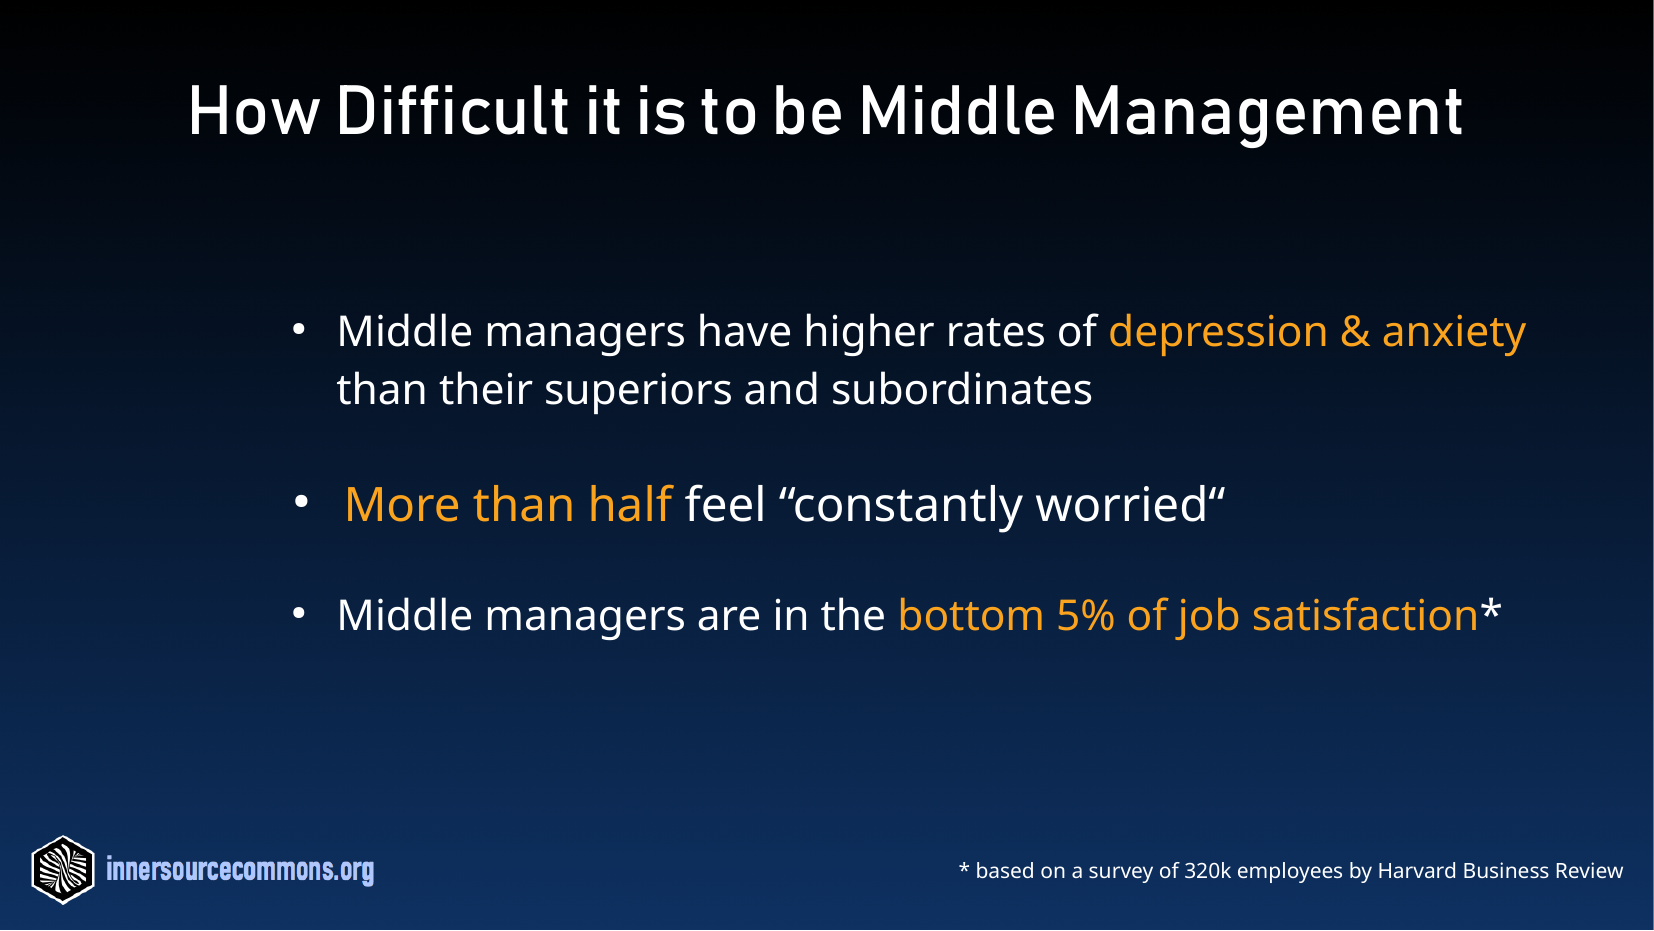

# How Difficult it is to be Middle Management
Middle managers have higher rates of depression & anxiety
than their superiors and subordinates
More than half feel “constantly worried“
Middle managers are in the bottom 5% of job satisfaction*
* based on a survey of 320k employees by Harvard Business Review